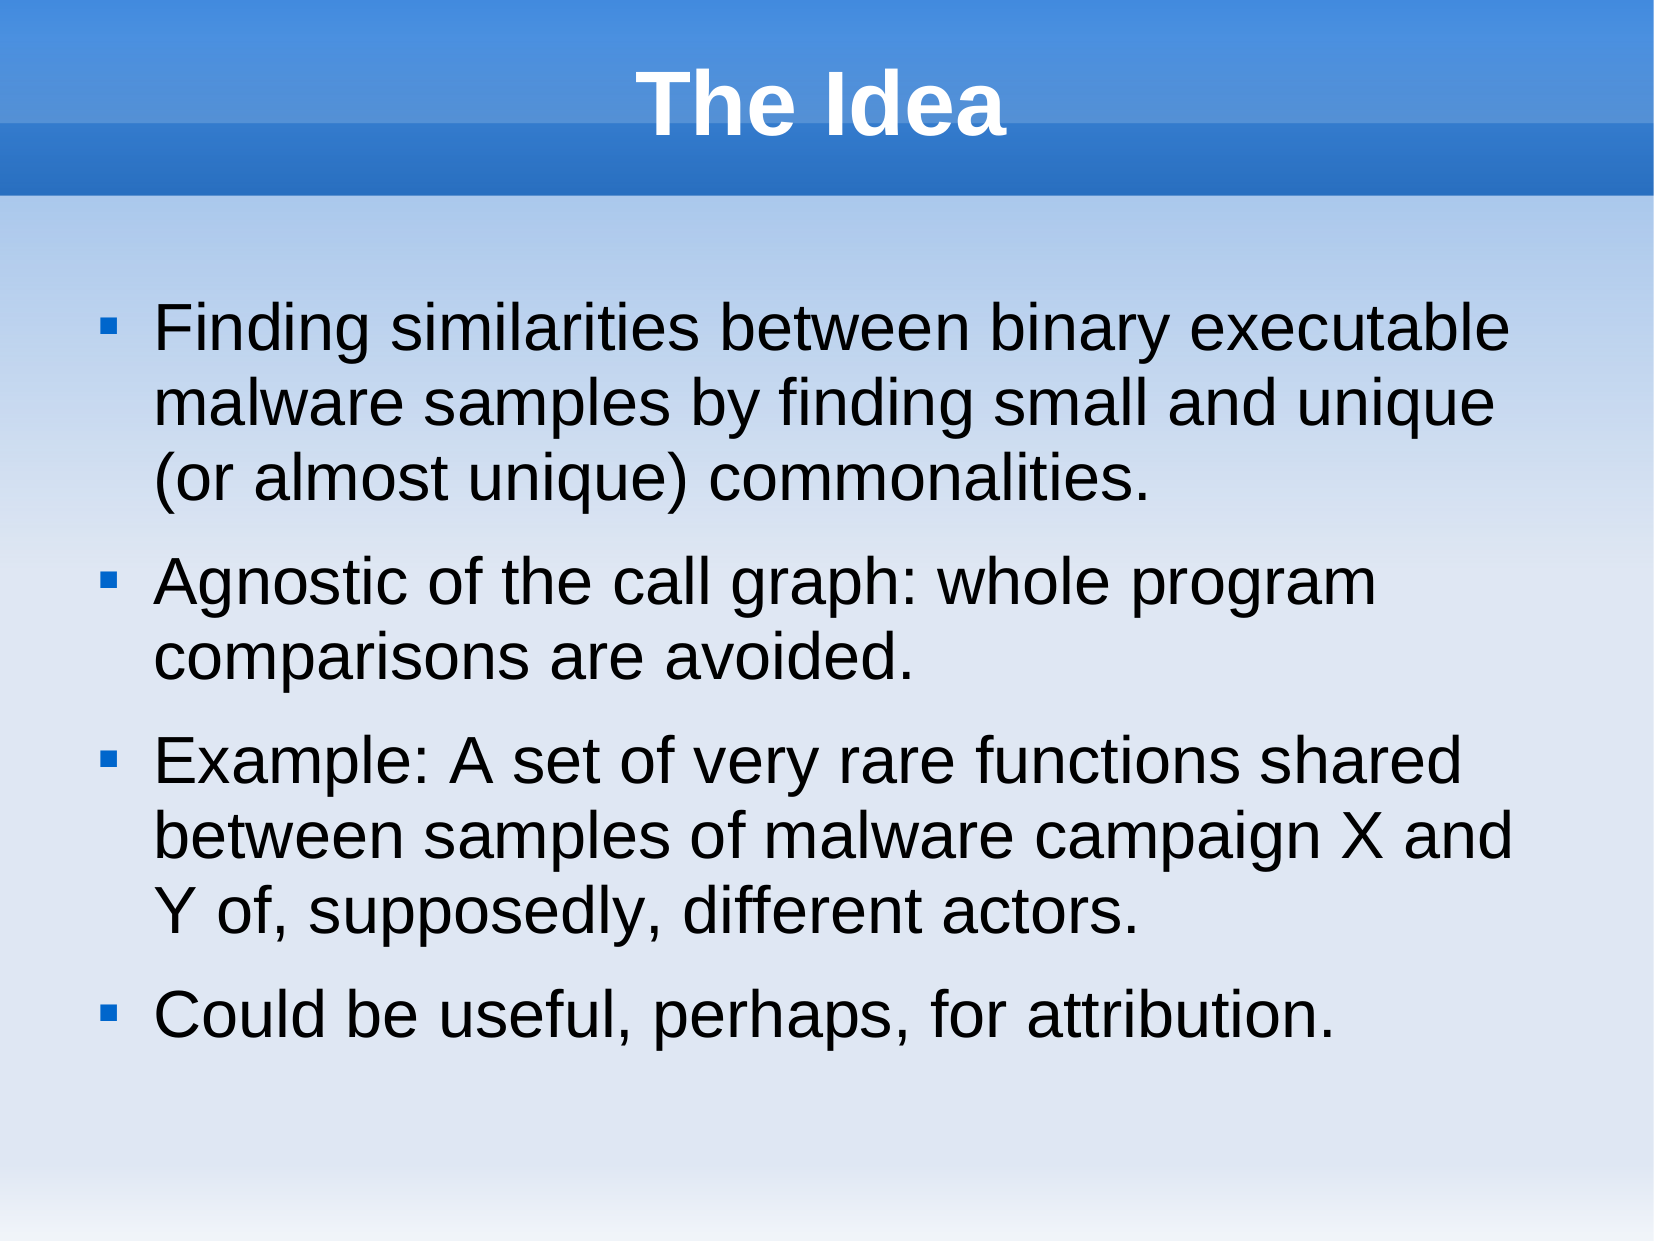

# The Idea
Finding similarities between binary executable malware samples by finding small and unique (or almost unique) commonalities.
Agnostic of the call graph: whole program comparisons are avoided.
Example: A set of very rare functions shared between samples of malware campaign X and Y of, supposedly, different actors.
Could be useful, perhaps, for attribution.